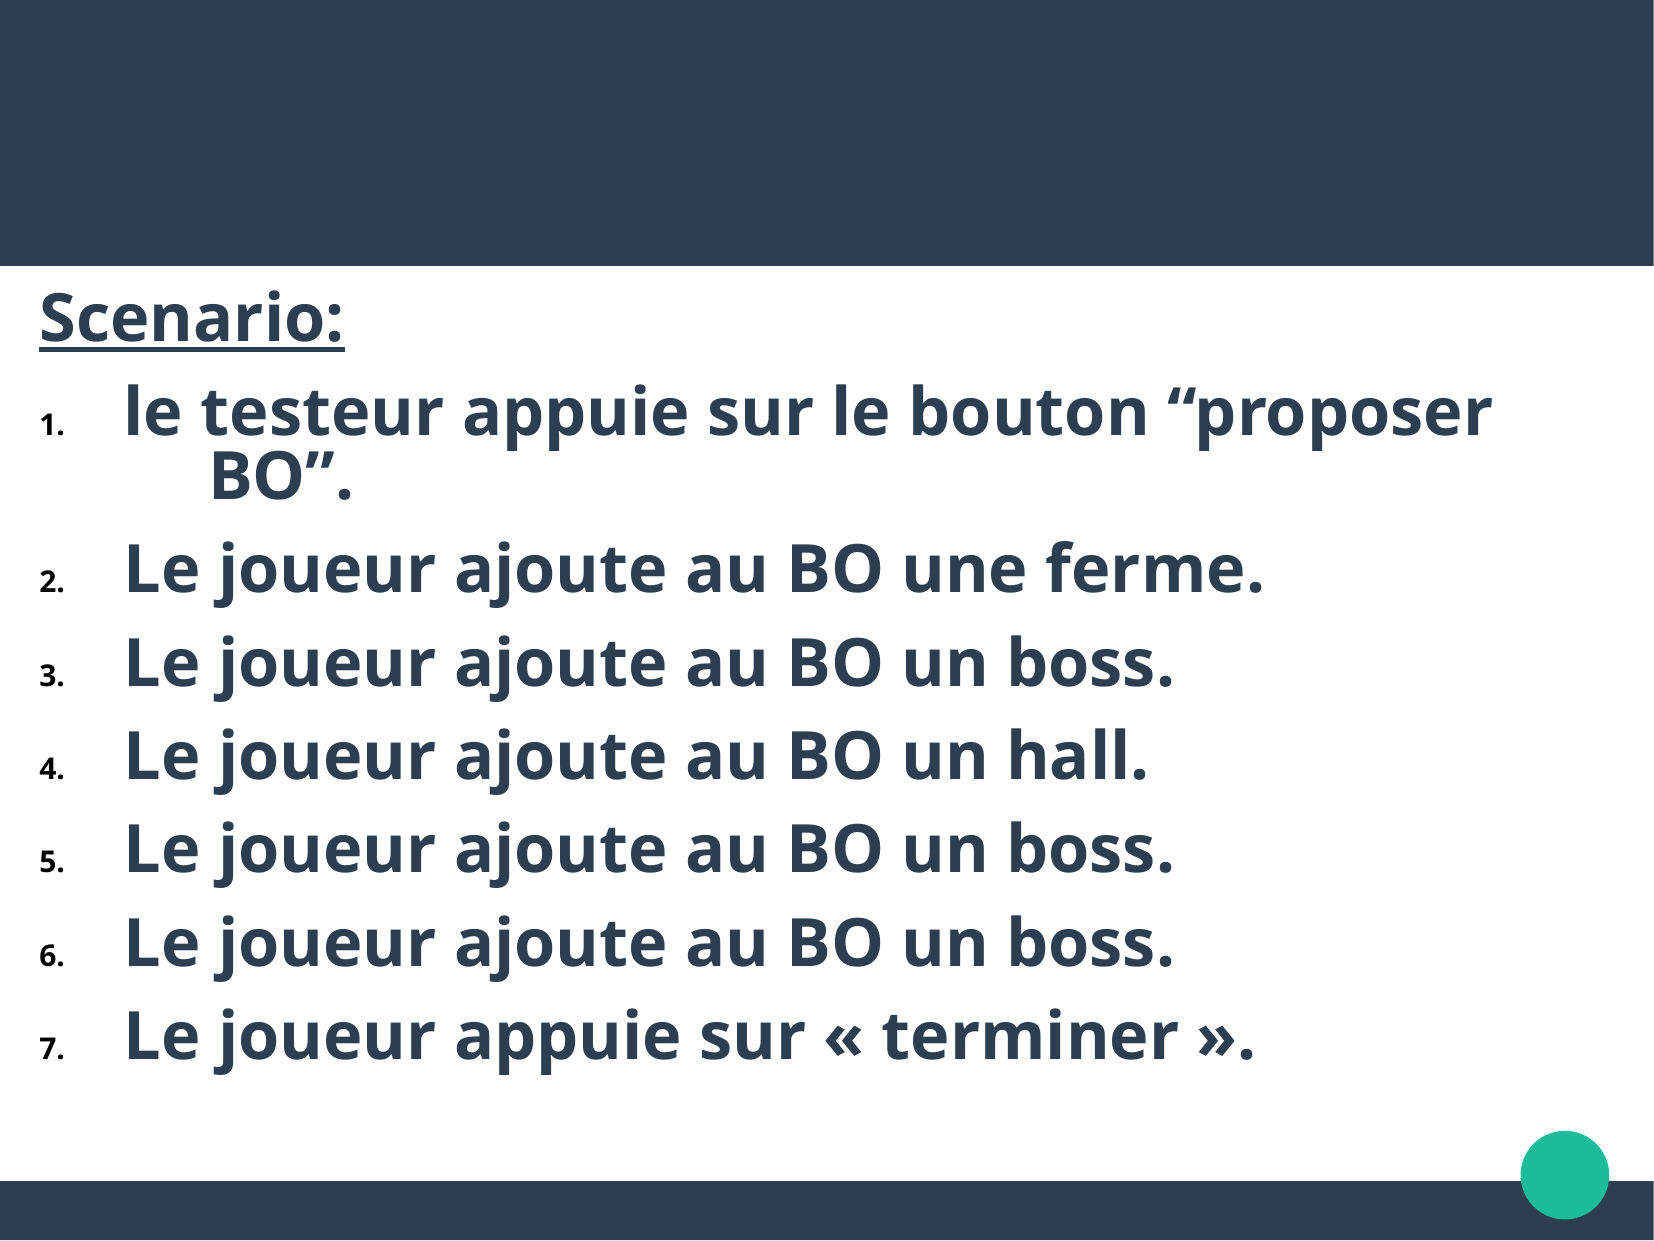

#
Scenario:
le testeur appuie sur le bouton “proposer BO”.
Le joueur ajoute au BO une ferme.
Le joueur ajoute au BO un boss.
Le joueur ajoute au BO un hall.
Le joueur ajoute au BO un boss.
Le joueur ajoute au BO un boss.
Le joueur appuie sur « terminer ».